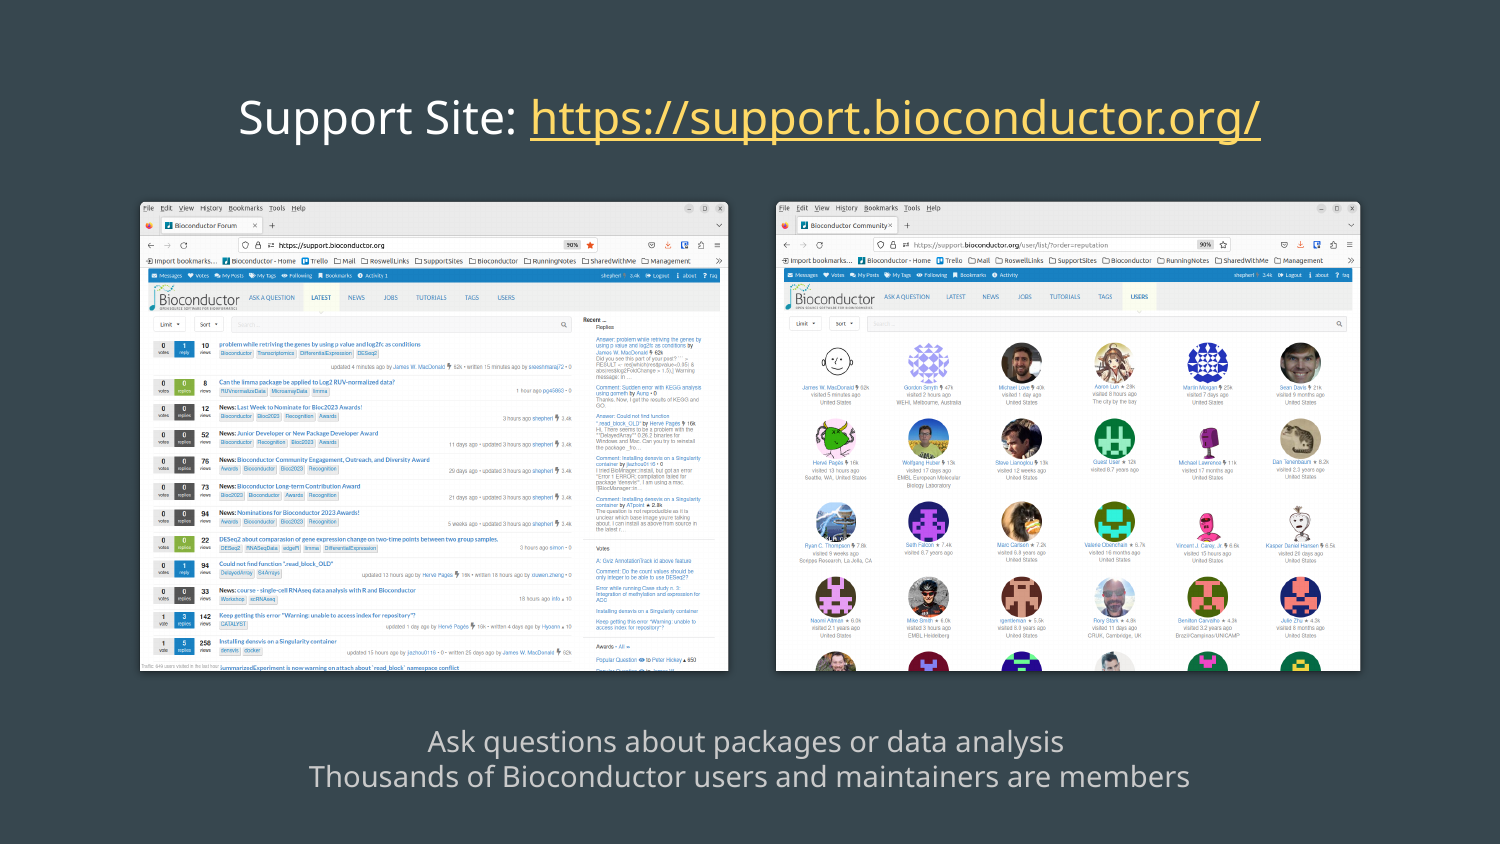

# Support Site: https://support.bioconductor.org/
Ask questions about packages or data analysis
Thousands of Bioconductor users and maintainers are members